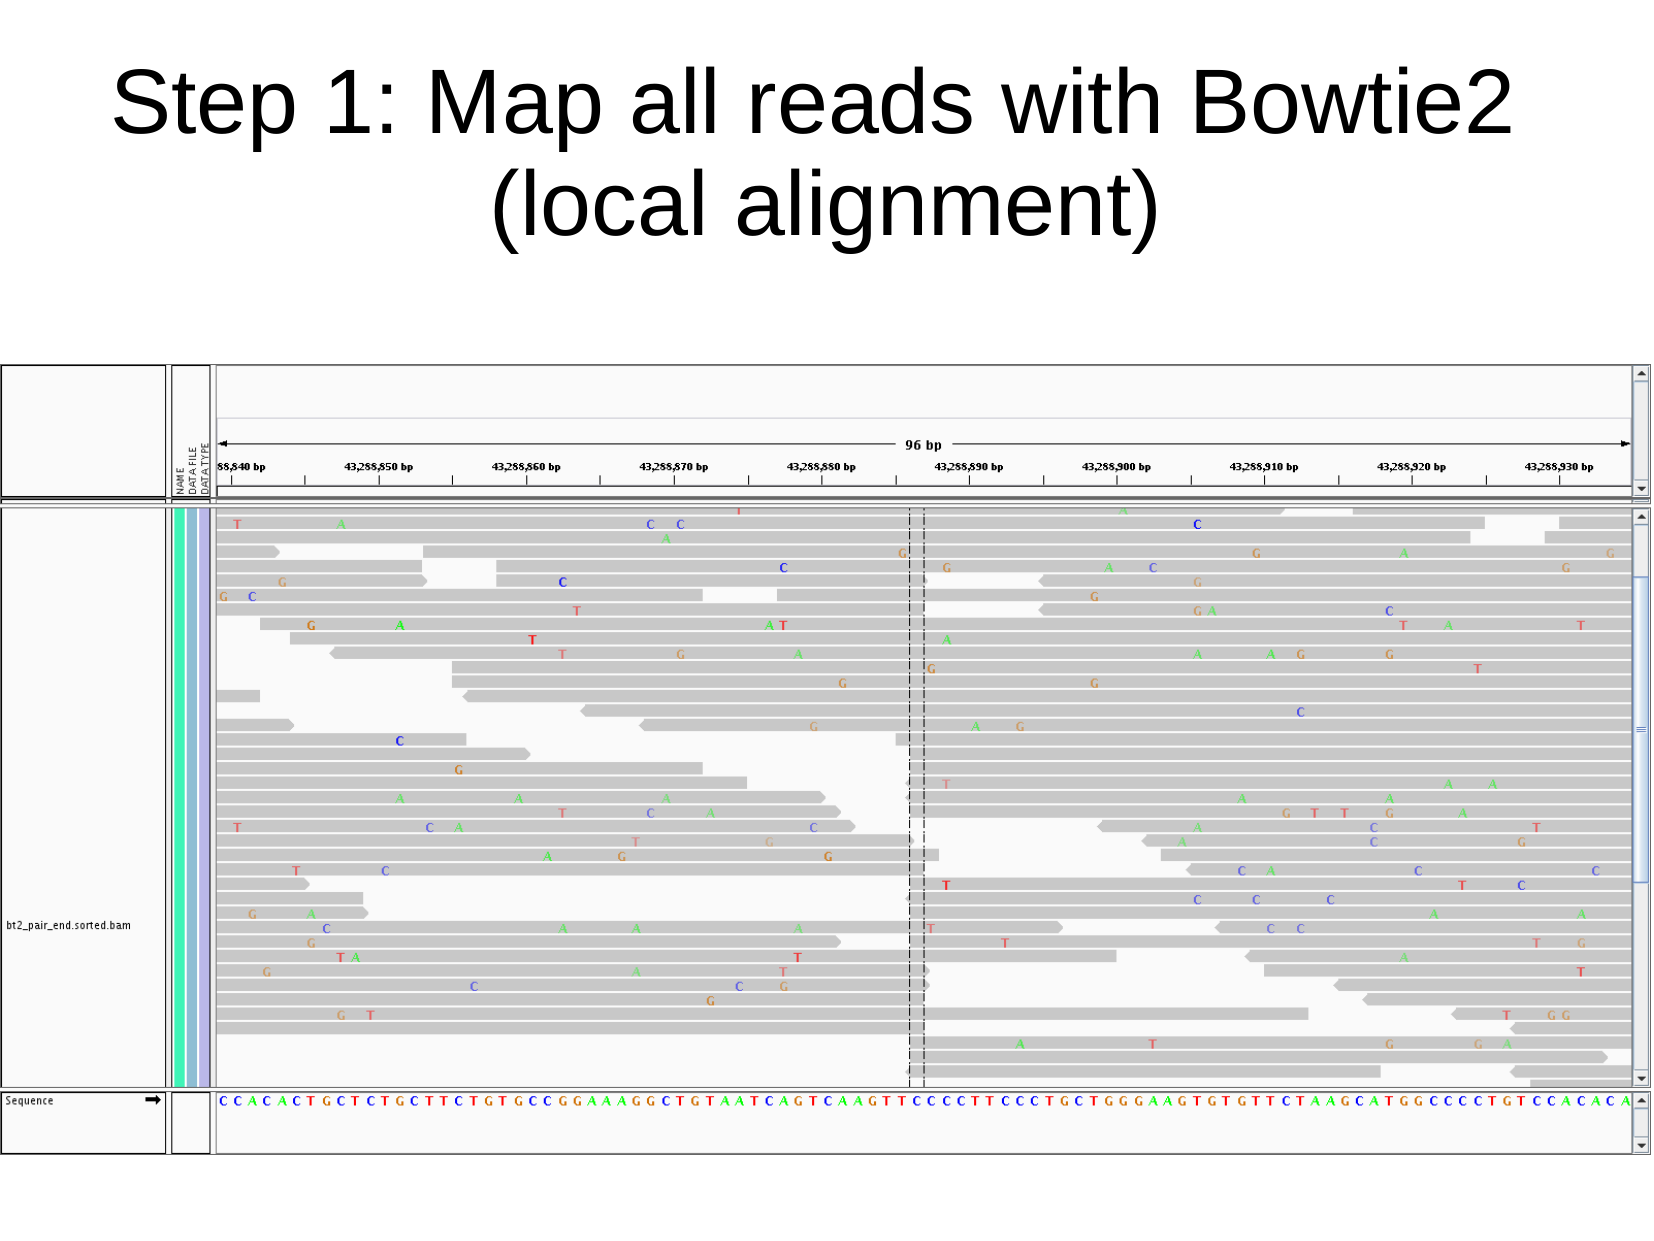

# Step 1: Map all reads with Bowtie2 (local alignment)